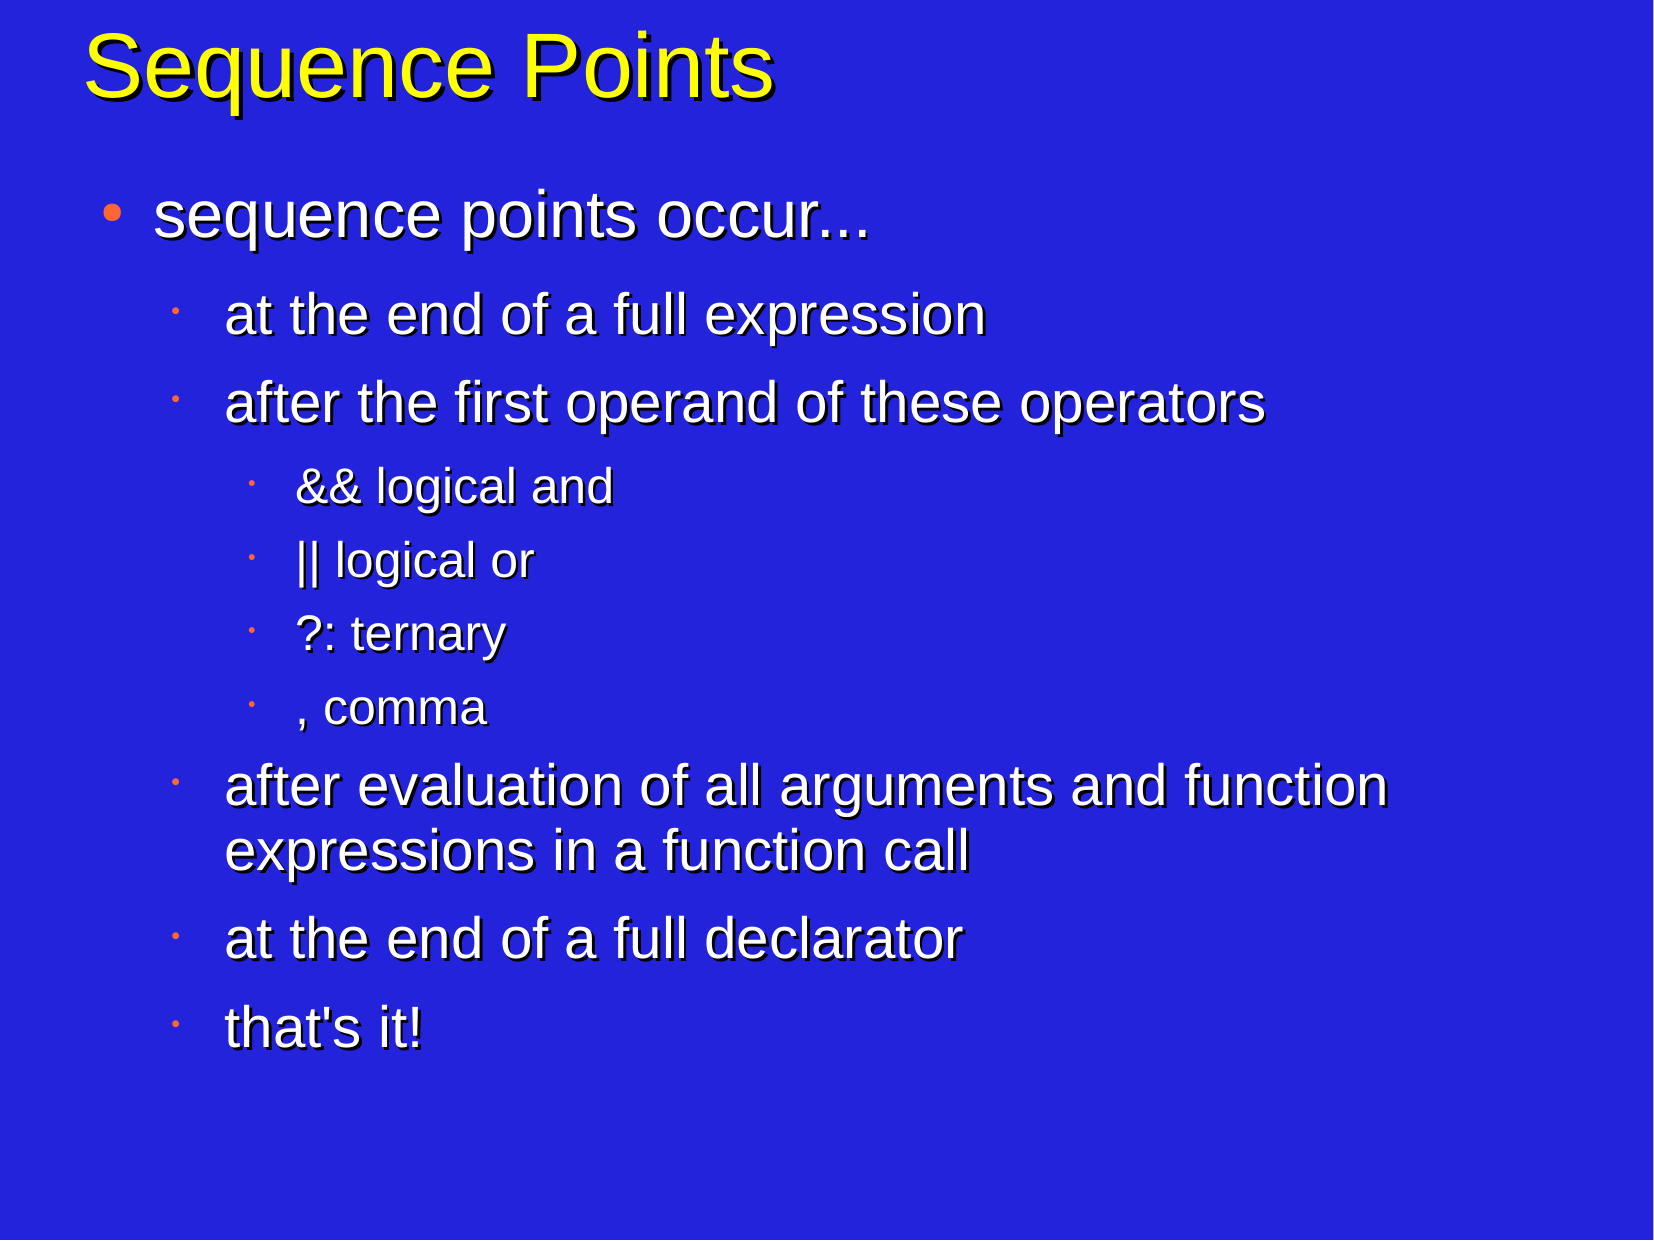

# Sequence Points
sequence points occur...
at the end of a full expression
after the first operand of these operators
&& logical and
|| logical or
?: ternary
, comma
after evaluation of all arguments and function expressions in a function call
at the end of a full declarator
that's it!